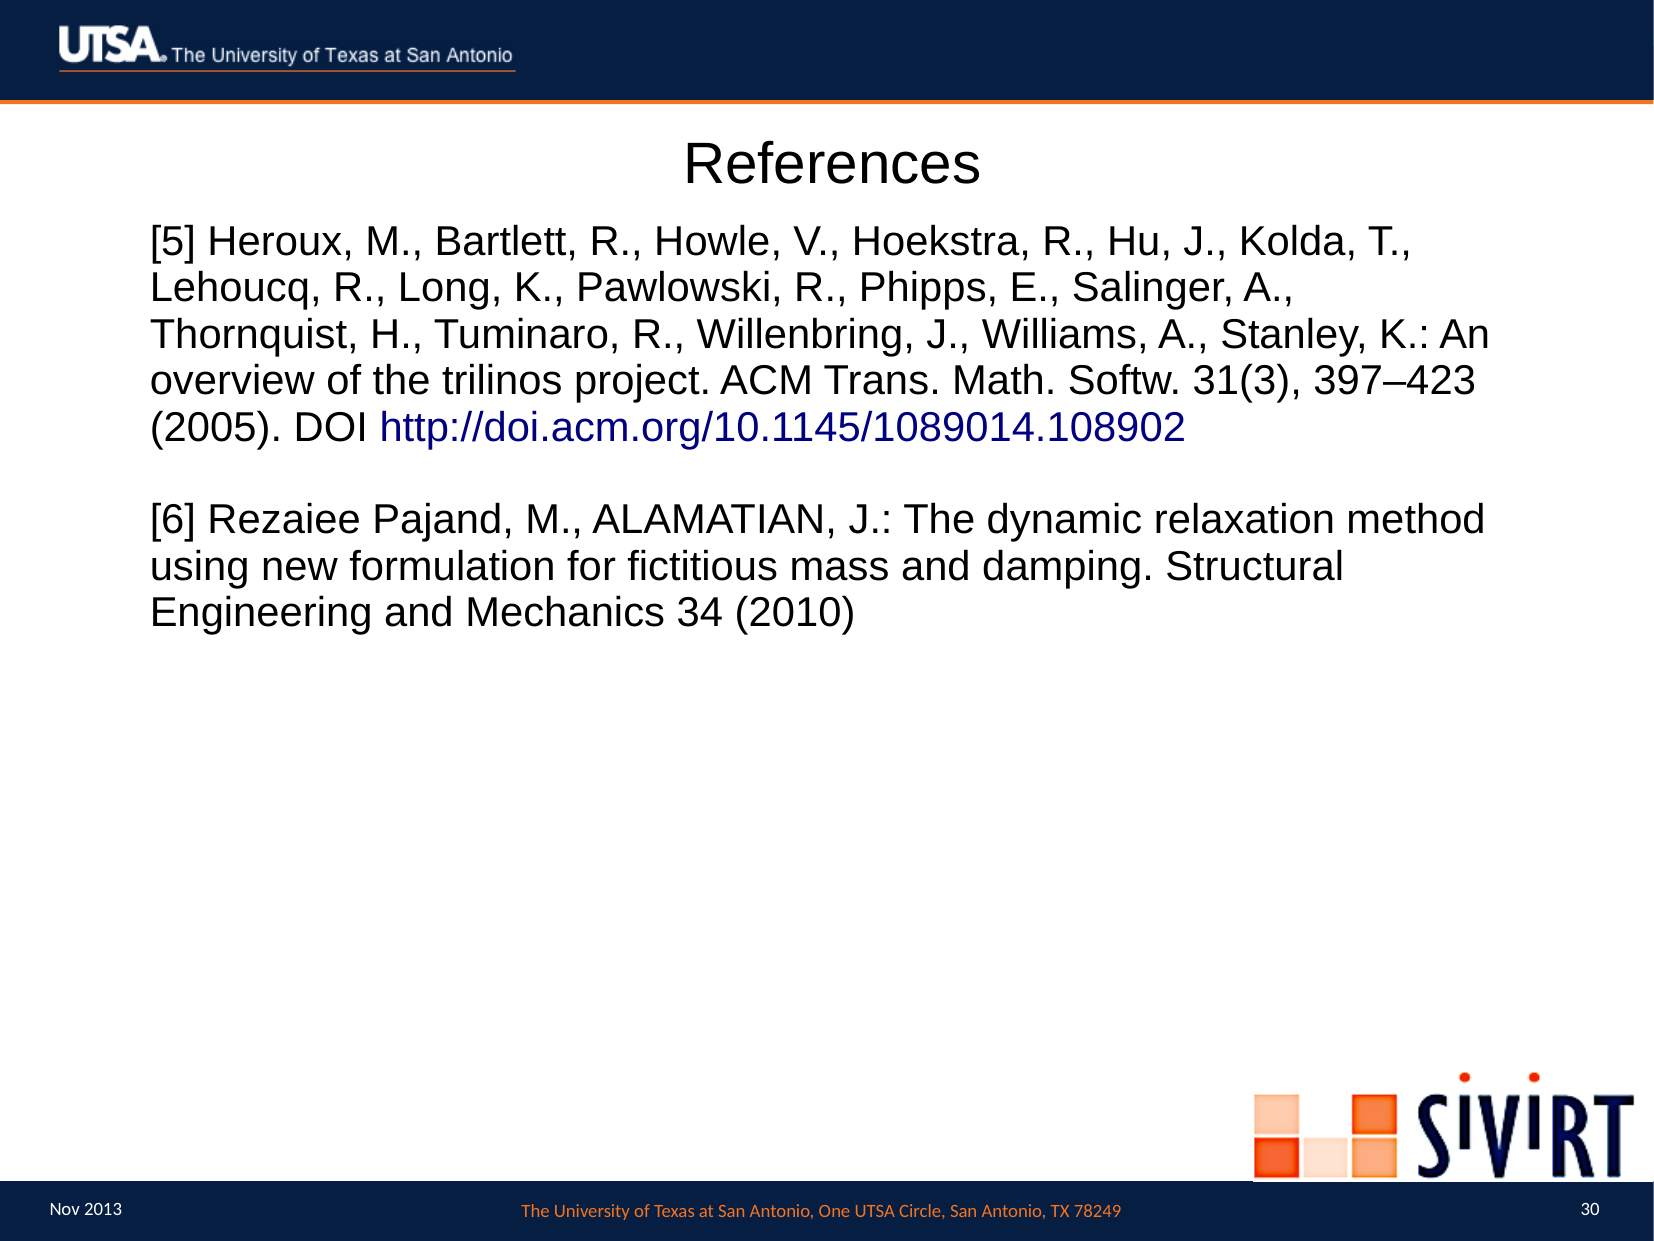

# References
[5] Heroux, M., Bartlett, R., Howle, V., Hoekstra, R., Hu, J., Kolda, T., Lehoucq, R., Long, K., Pawlowski, R., Phipps, E., Salinger, A., Thornquist, H., Tuminaro, R., Willenbring, J., Williams, A., Stanley, K.: An overview of the trilinos project. ACM Trans. Math. Softw. 31(3), 397–423 (2005). DOI http://doi.acm.org/10.1145/1089014.108902
[6] Rezaiee Pajand, M., ALAMATIAN, J.: The dynamic relaxation method using new formulation for fictitious mass and damping. Structural Engineering and Mechanics 34 (2010)